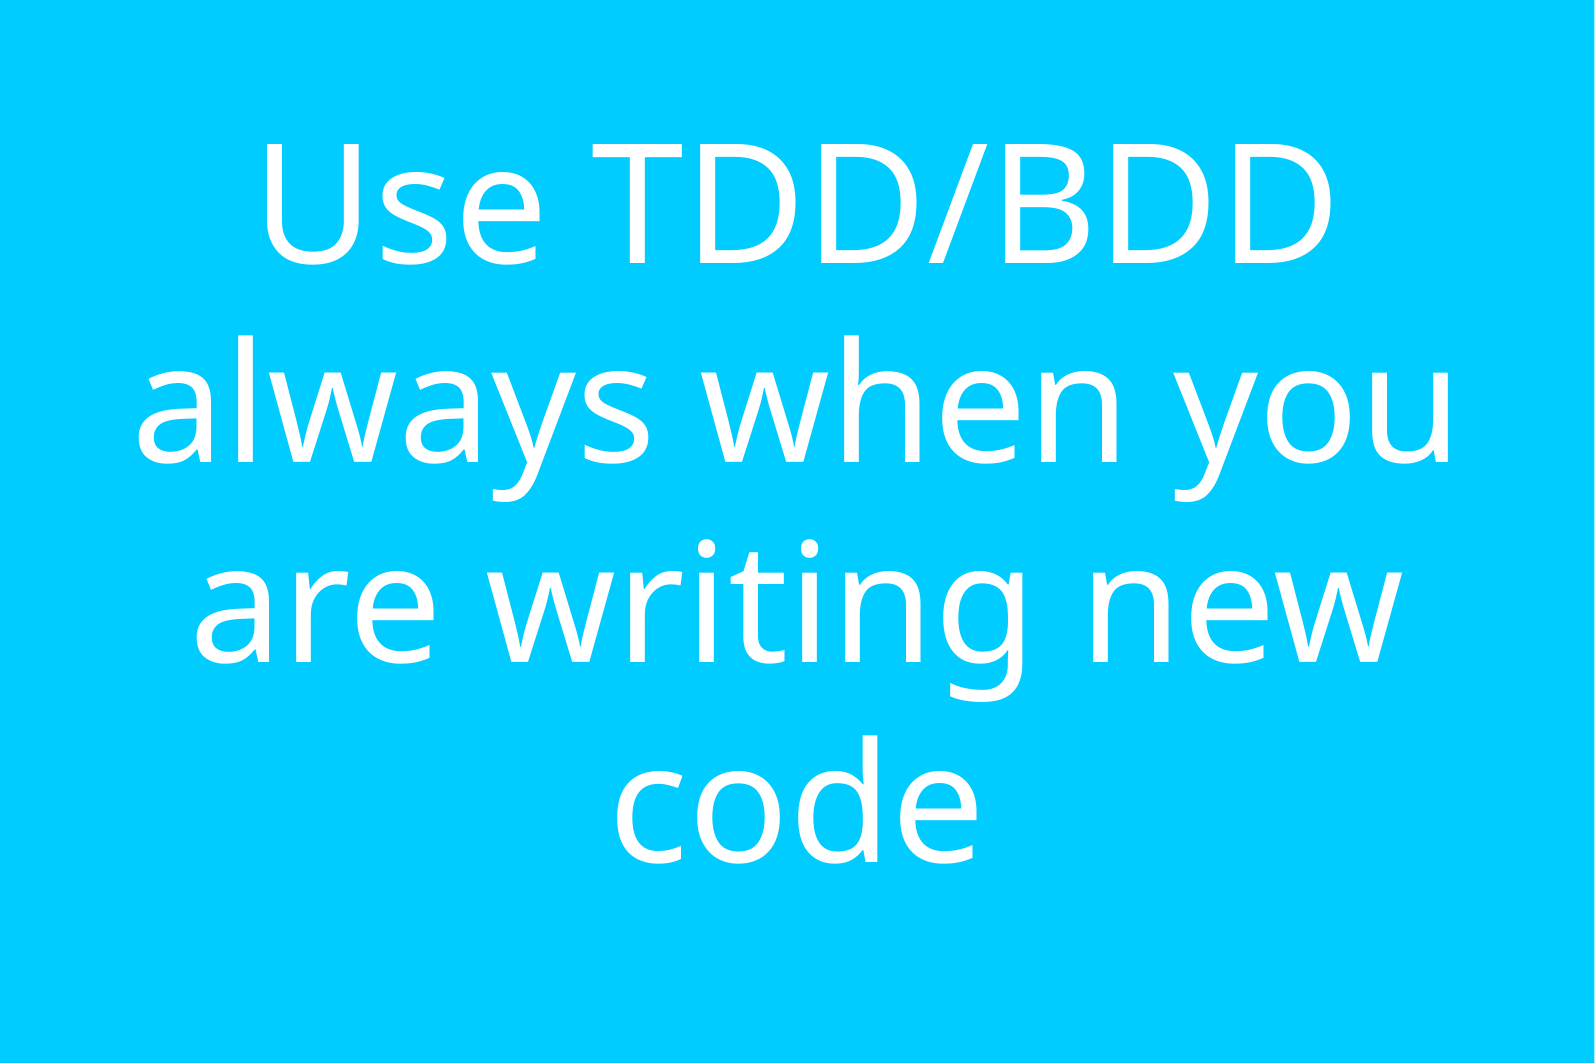

Use TDD/BDD always when you are writing new code